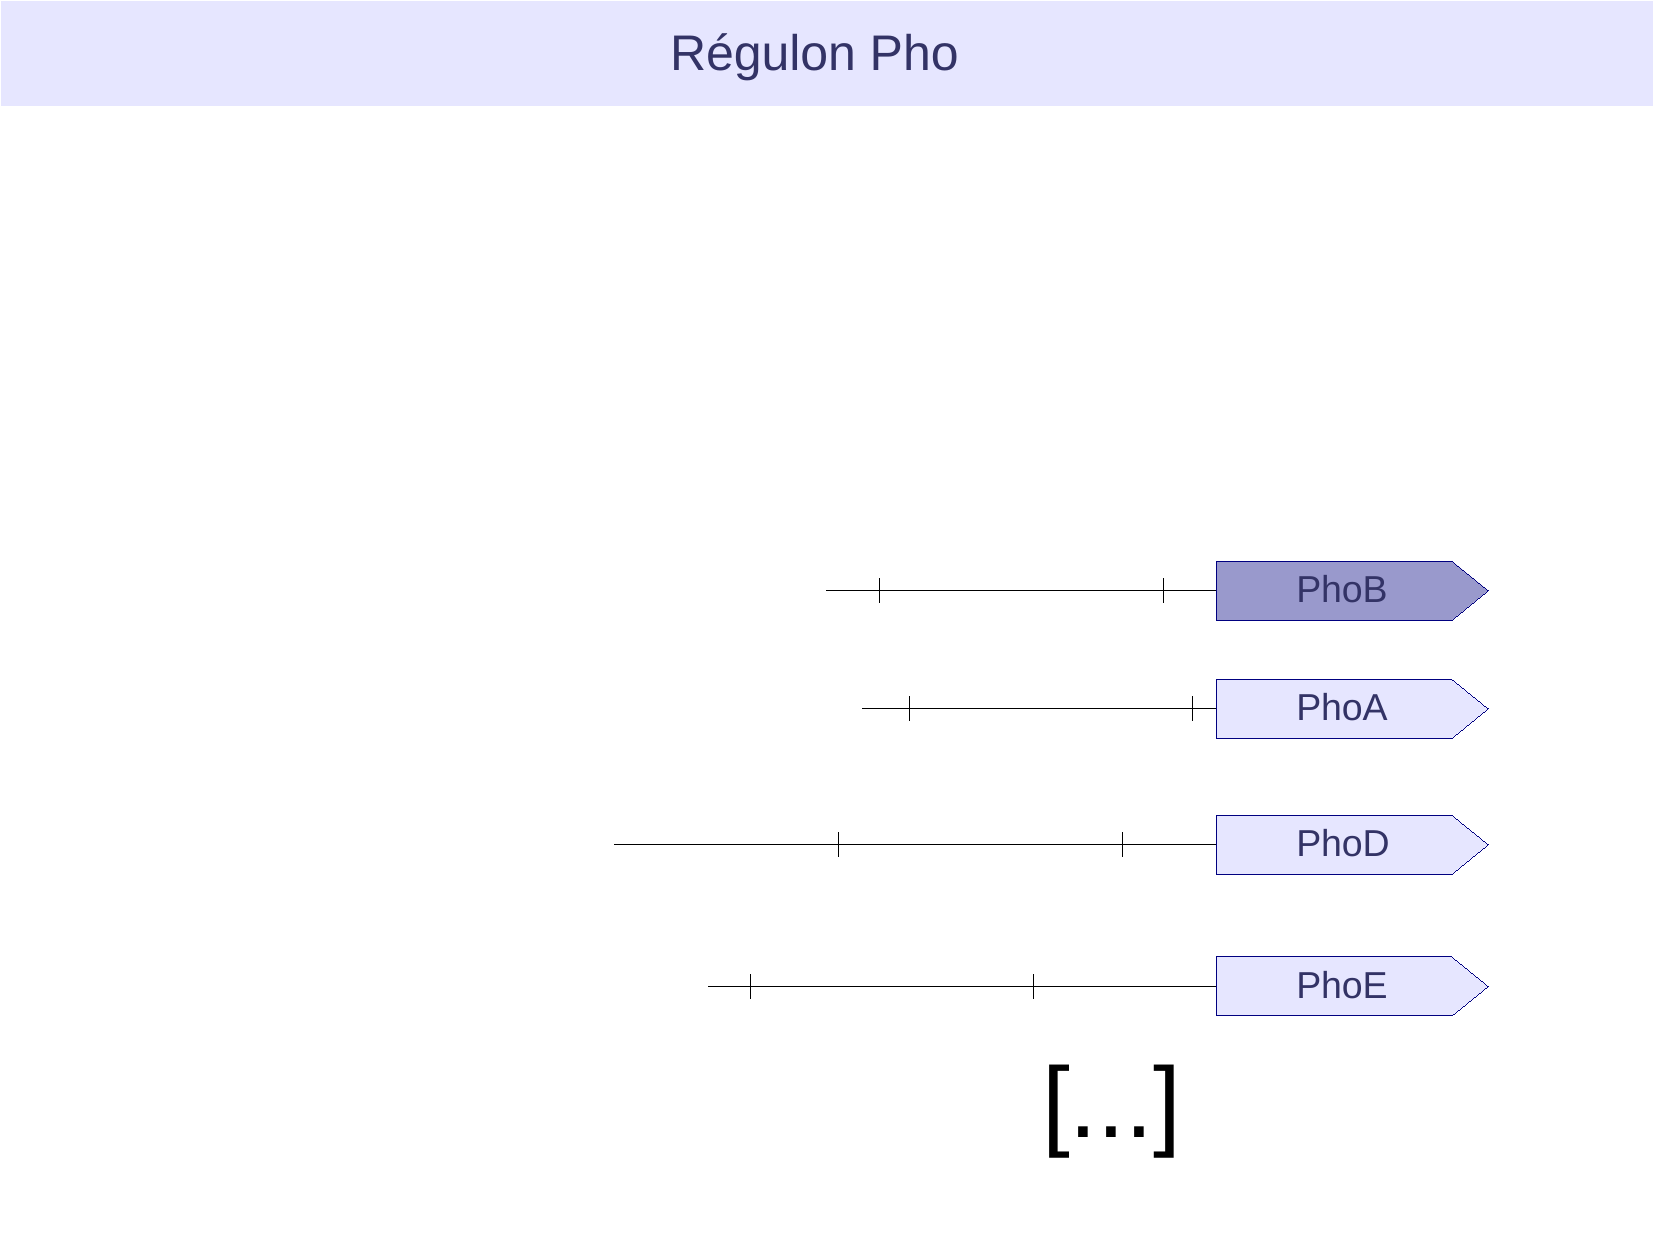

Régulon Pho
PhoB
PhoA
PhoD
PhoE
[...]